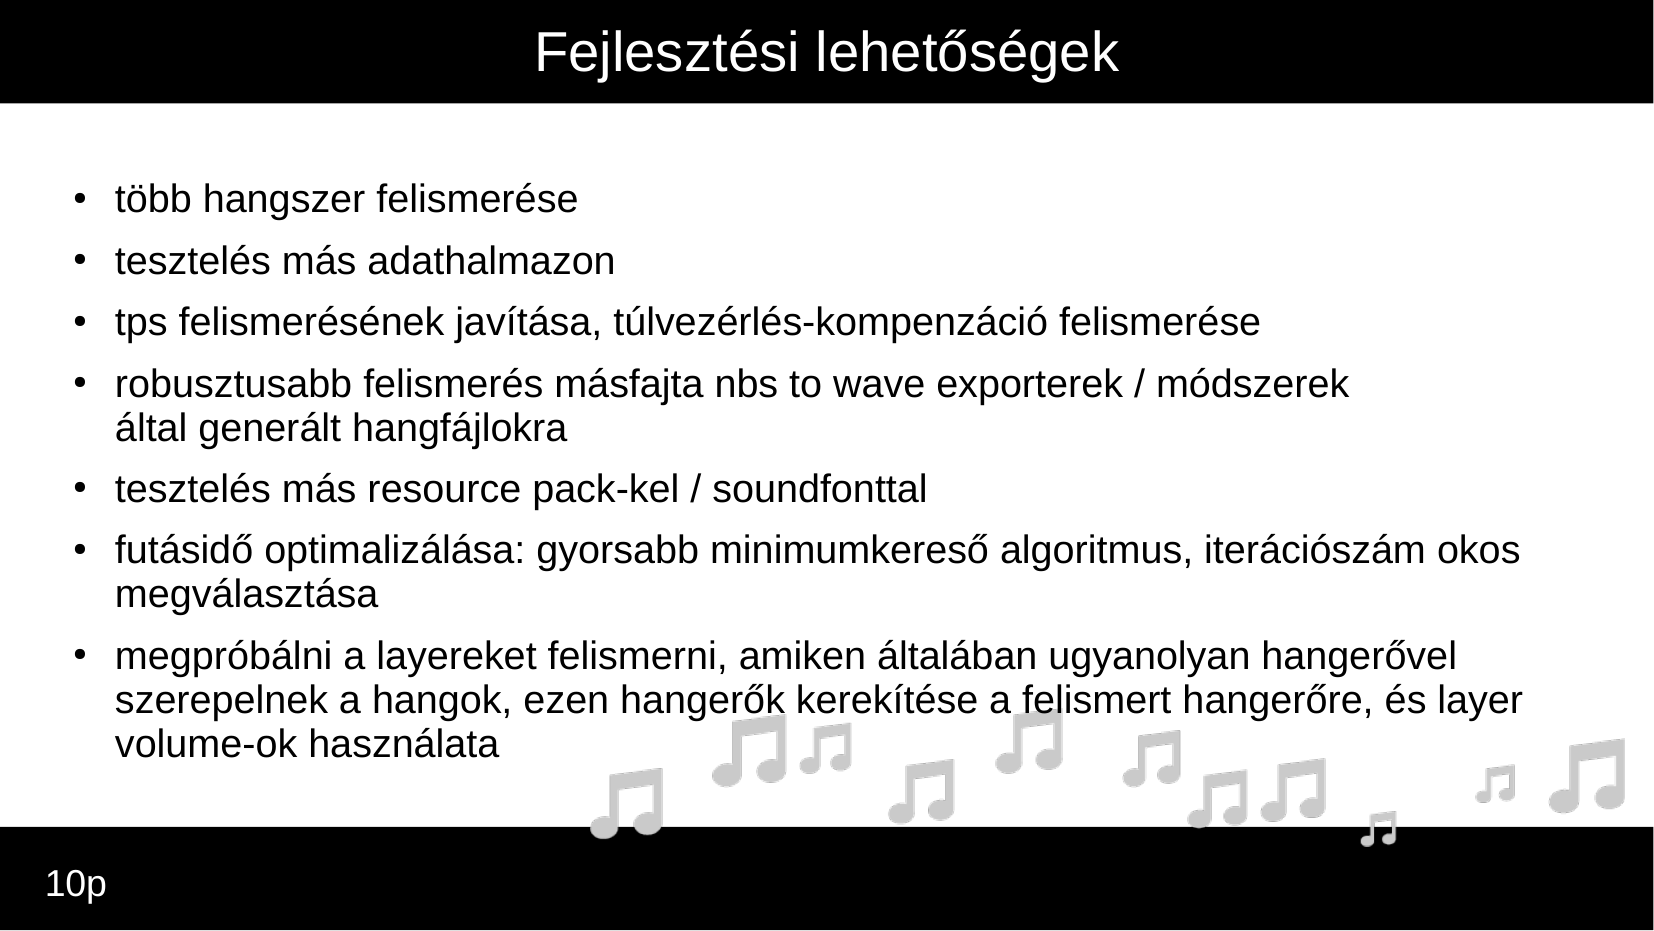

# Fejlesztési lehetőségek
több hangszer felismerése
tesztelés más adathalmazon
tps felismerésének javítása, túlvezérlés-kompenzáció felismerése
robusztusabb felismerés másfajta nbs to wave exporterek / módszerek
által generált hangfájlokra
tesztelés más resource pack-kel / soundfonttal
futásidő optimalizálása: gyorsabb minimumkereső algoritmus, iterációszám okos megválasztása
megpróbálni a layereket felismerni, amiken általában ugyanolyan hangerővel szerepelnek a hangok, ezen hangerők kerekítése a felismert hangerőre, és layer volume-ok használata
10p